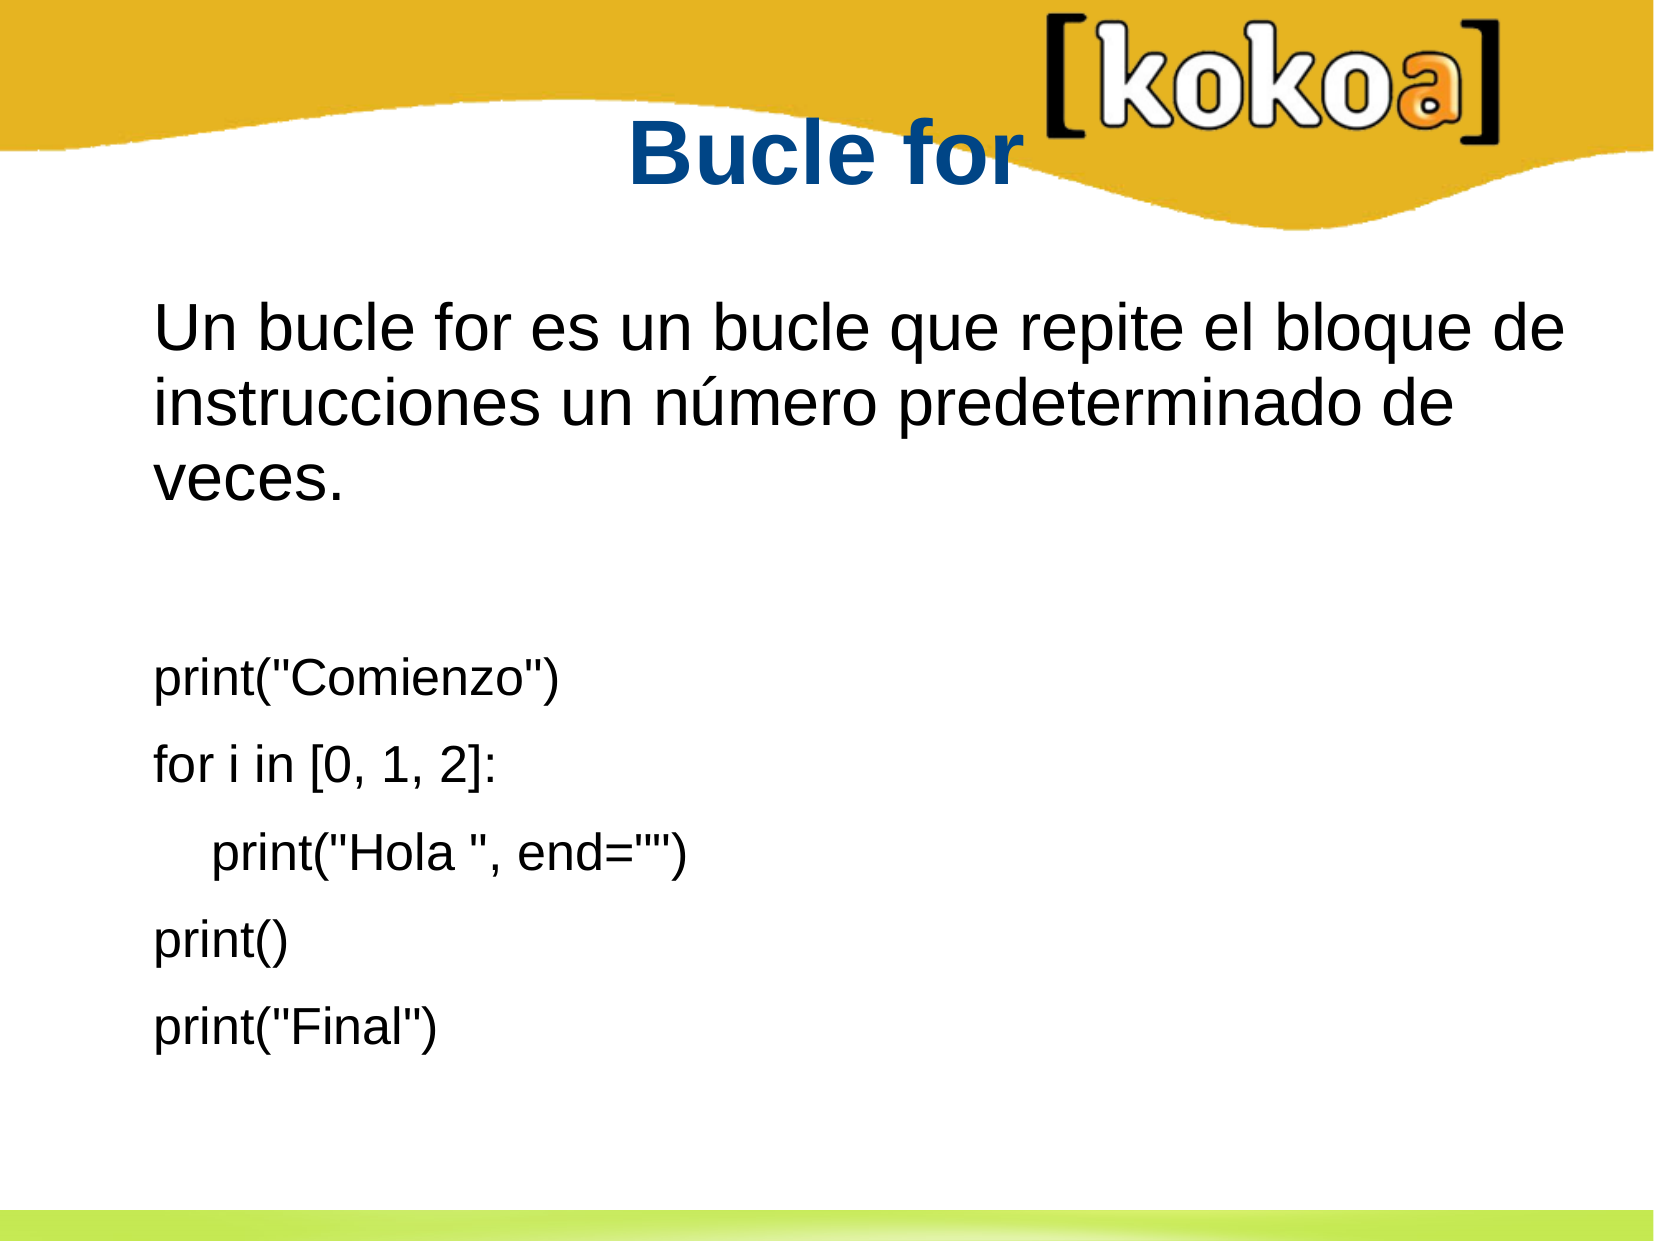

# Bucle for
Un bucle for es un bucle que repite el bloque de instrucciones un número predeterminado de veces.
print("Comienzo")
for i in [0, 1, 2]:
 print("Hola ", end="")
print()
print("Final")